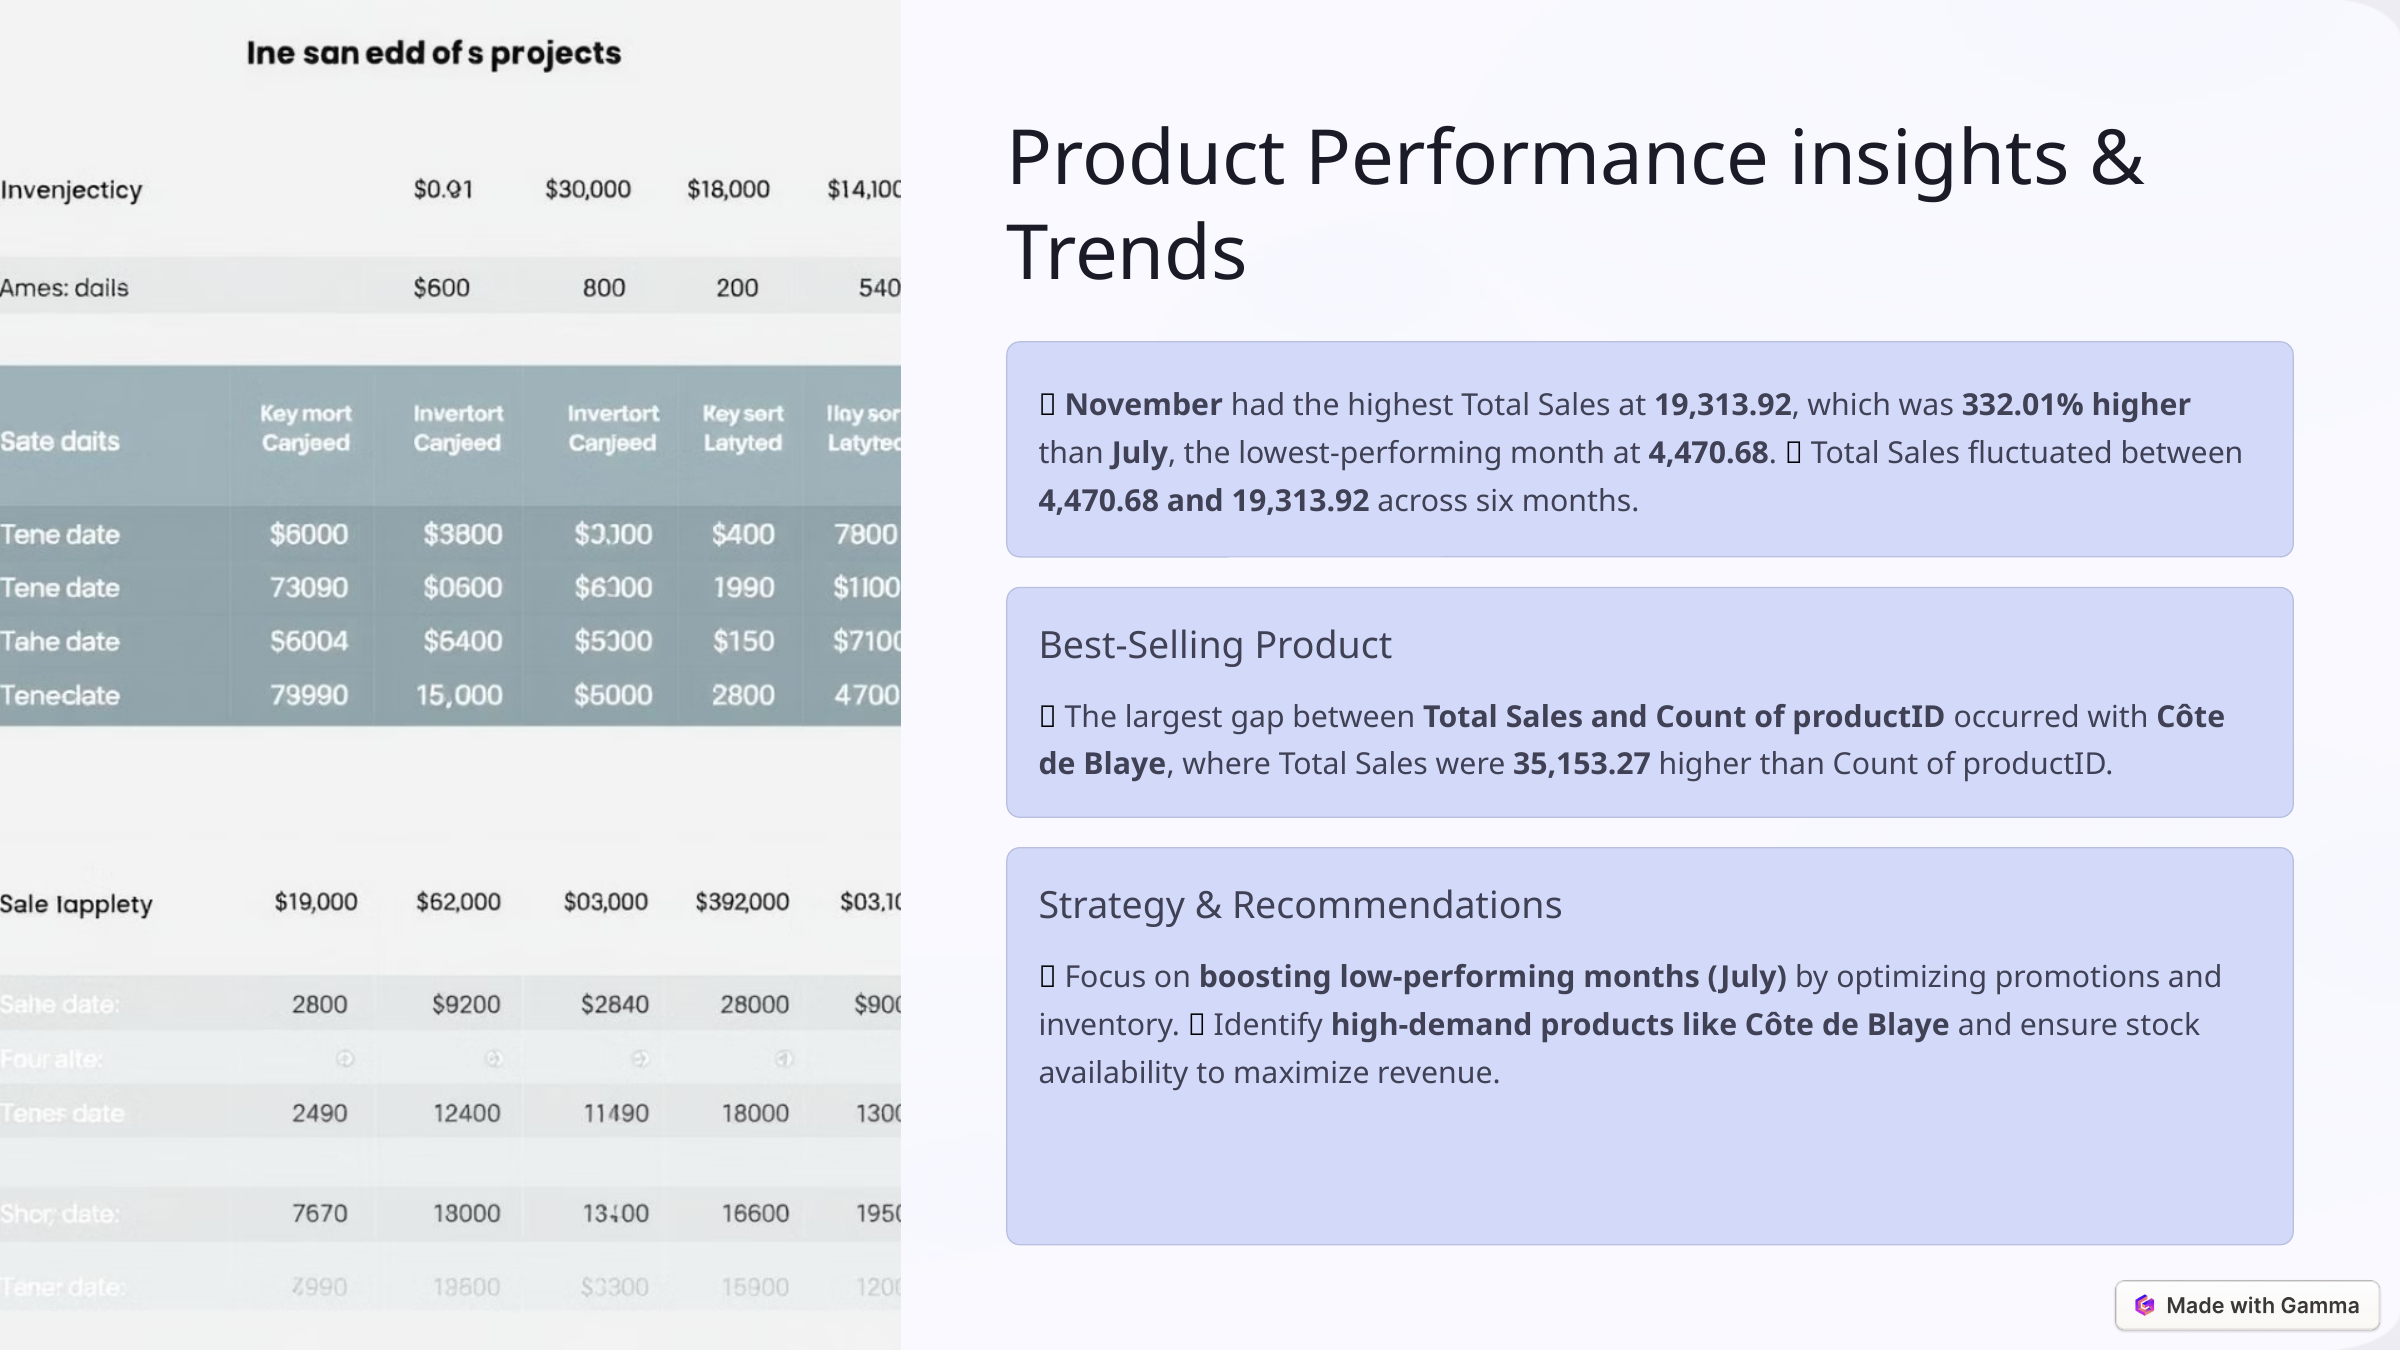

Product Performance insights & Trends
✅ November had the highest Total Sales at 19,313.92, which was 332.01% higher than July, the lowest-performing month at 4,470.68. ✅ Total Sales fluctuated between 4,470.68 and 19,313.92 across six months.
Best-Selling Product
✅ The largest gap between Total Sales and Count of productID occurred with Côte de Blaye, where Total Sales were 35,153.27 higher than Count of productID.
Strategy & Recommendations
✅ Focus on boosting low-performing months (July) by optimizing promotions and inventory. ✅ Identify high-demand products like Côte de Blaye and ensure stock availability to maximize revenue.